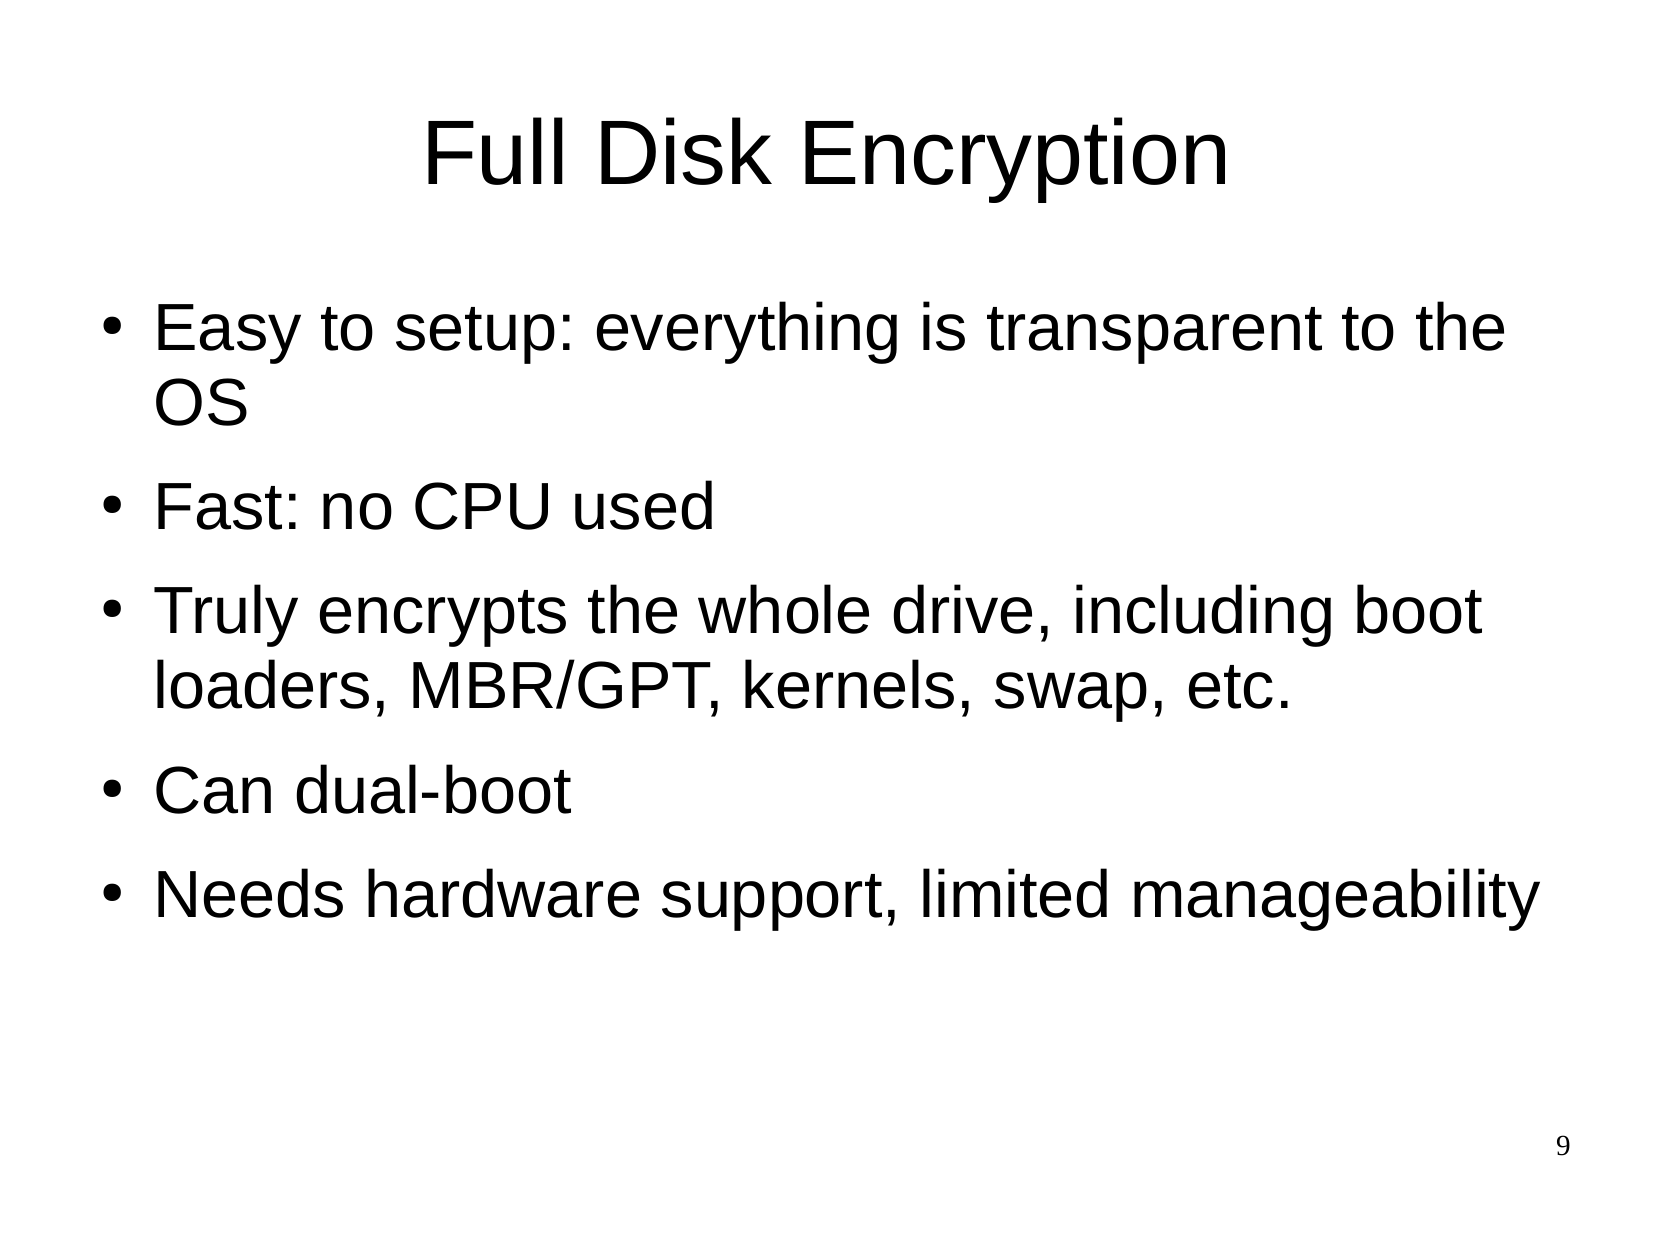

# Full Disk Encryption
Easy to setup: everything is transparent to the OS
Fast: no CPU used
Truly encrypts the whole drive, including boot loaders, MBR/GPT, kernels, swap, etc.
Can dual-boot
Needs hardware support, limited manageability
9